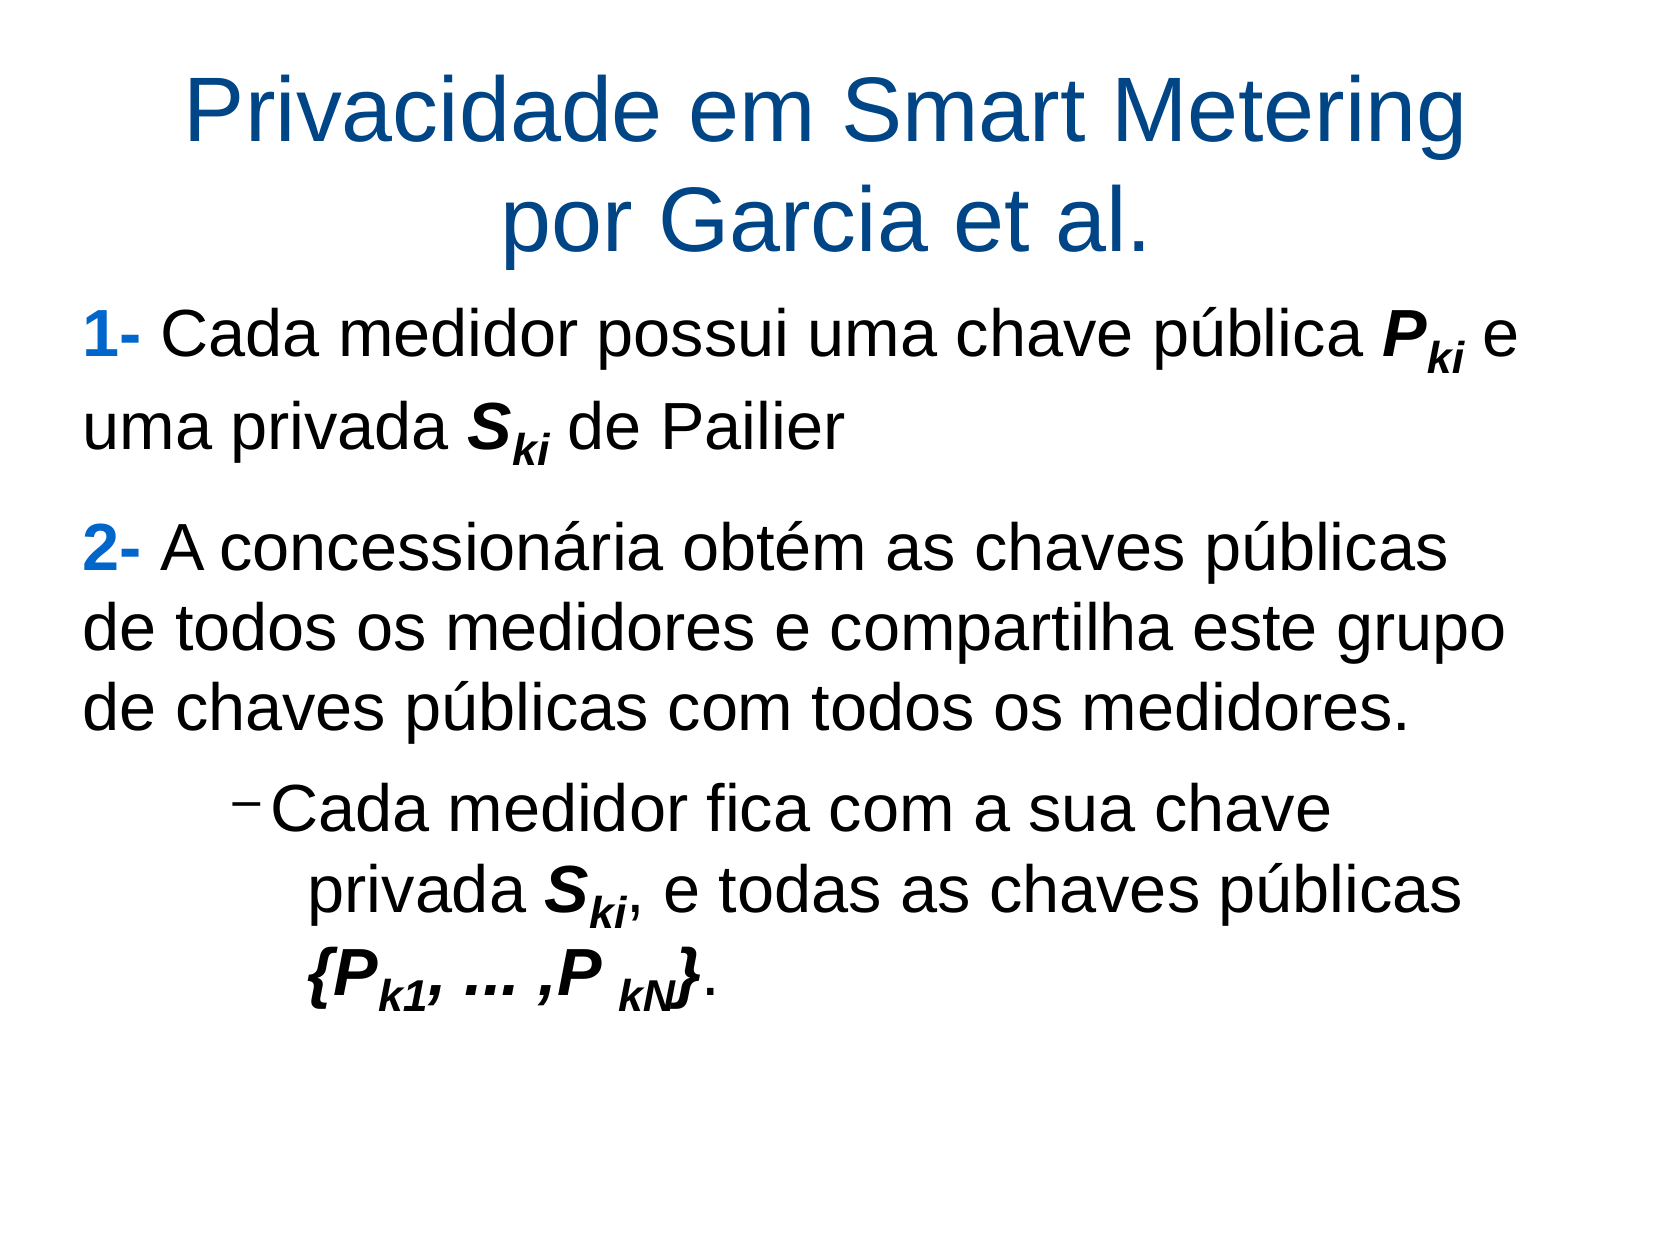

# Privacidade em Smart Metering por Garcia et al.
1- Cada medidor possui uma chave pública Pki e uma privada Ski de Pailier
2- A concessionária obtém as chaves públicas de todos os medidores e compartilha este grupo de chaves públicas com todos os medidores.
Cada medidor fica com a sua chave privada Ski, e todas as chaves públicas {Pk1, ... ,P kN}.